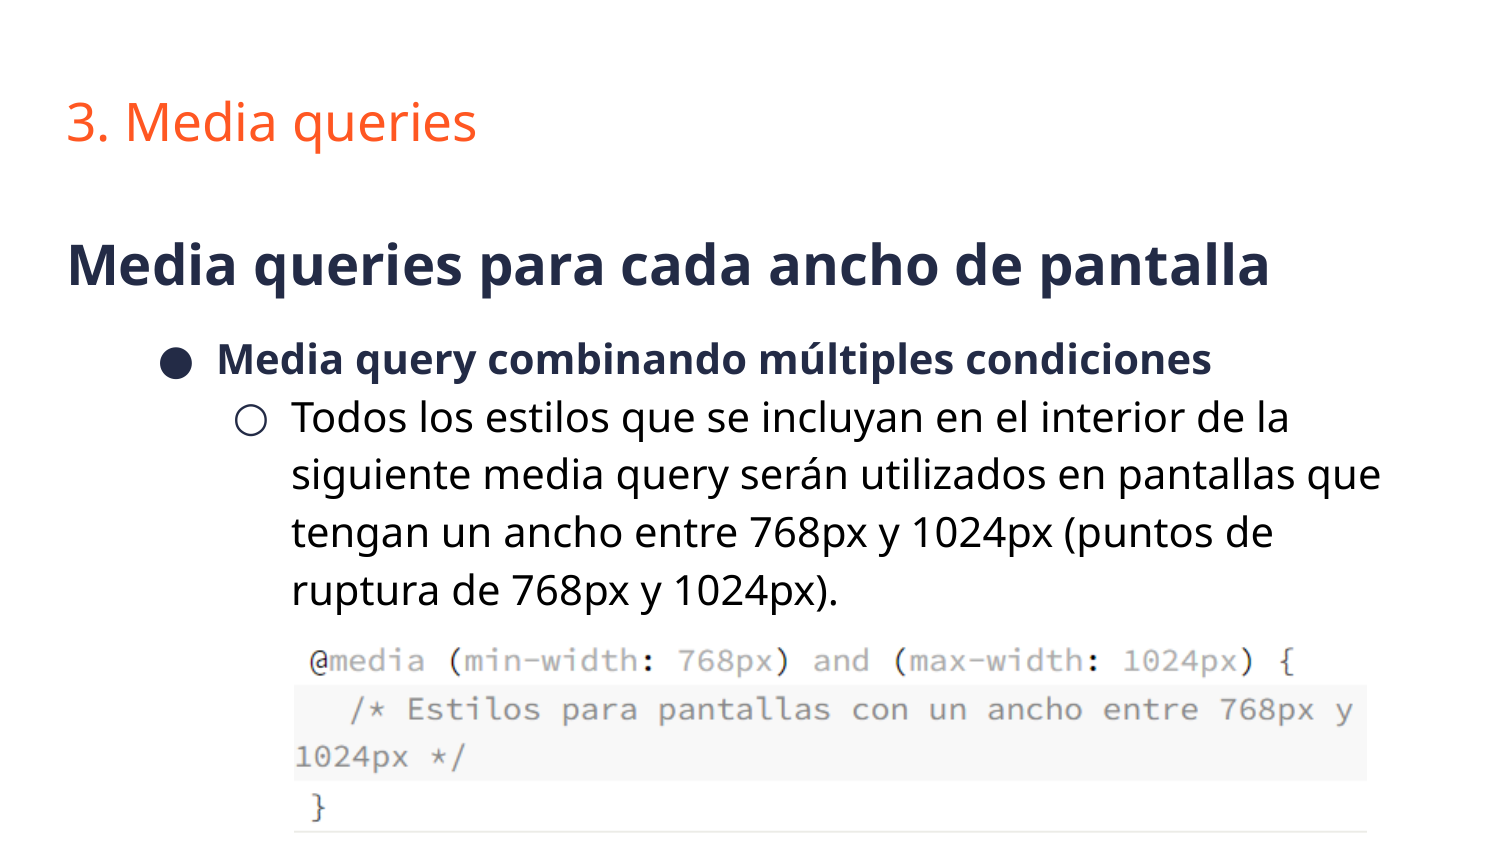

# 3. Media queries
Media queries para cada ancho de pantalla
Media query combinando múltiples condiciones
Todos los estilos que se incluyan en el interior de la siguiente media query serán utilizados en pantallas que tengan un ancho entre 768px y 1024px (puntos de ruptura de 768px y 1024px).